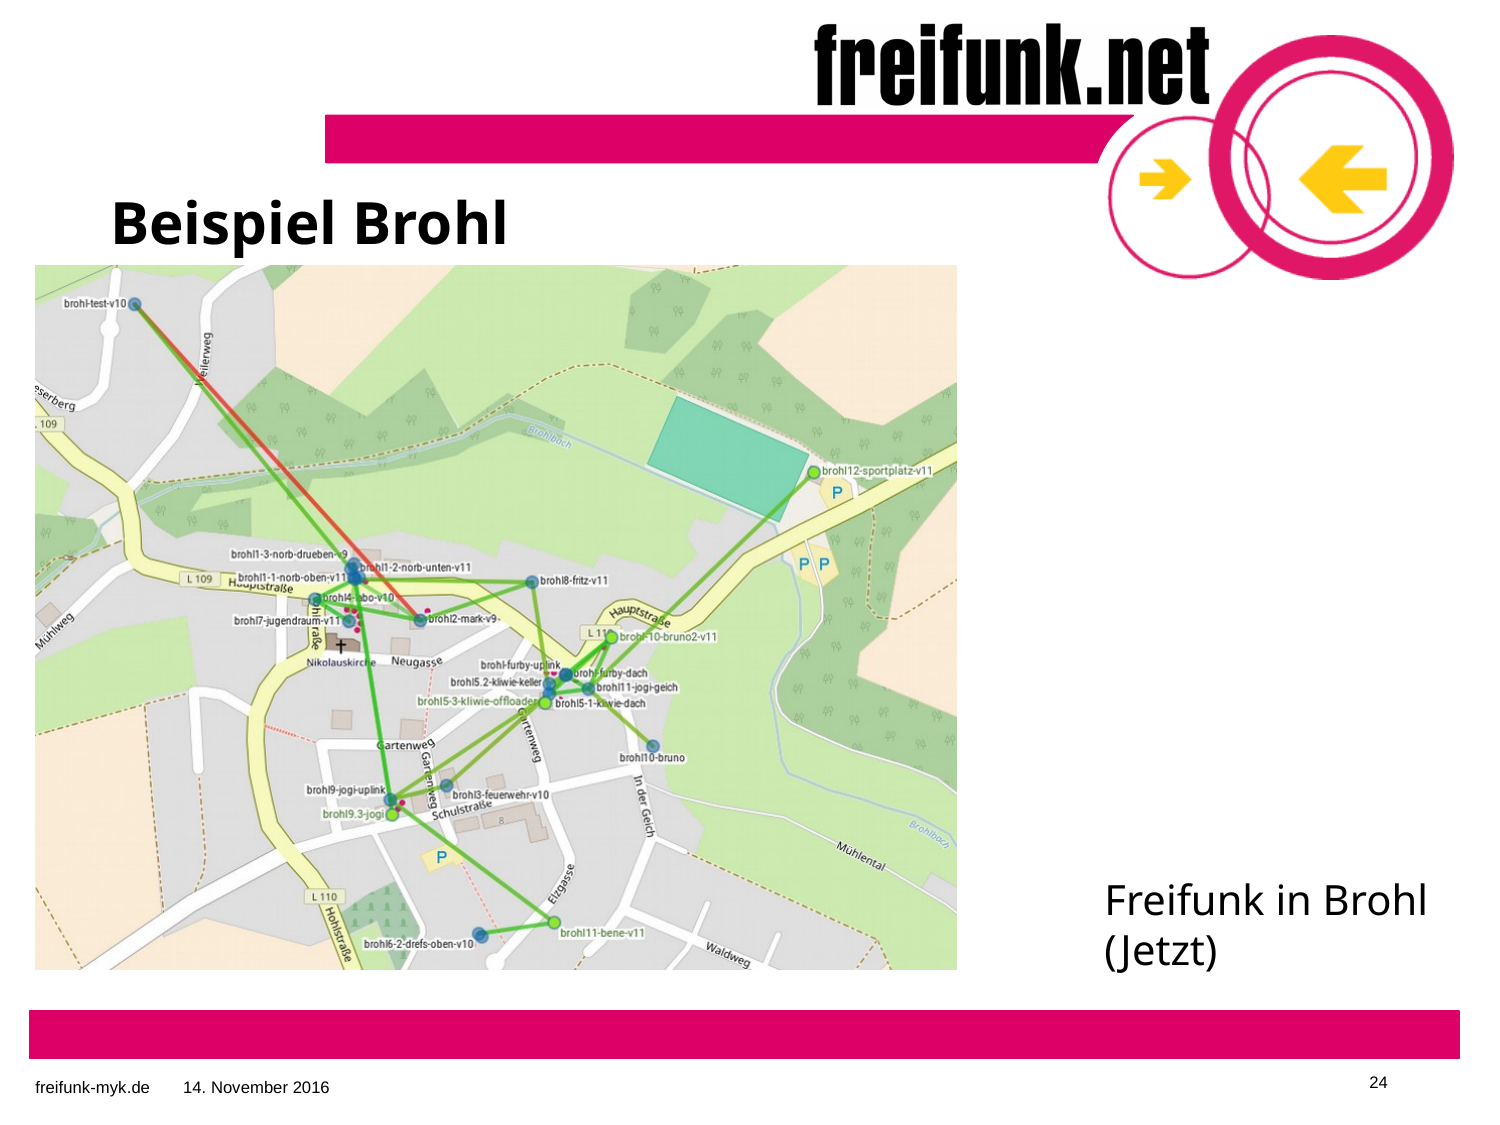

Beispiel Brohl
# Freifunk in Brohl (Jetzt)
24
freifunk-myk.de